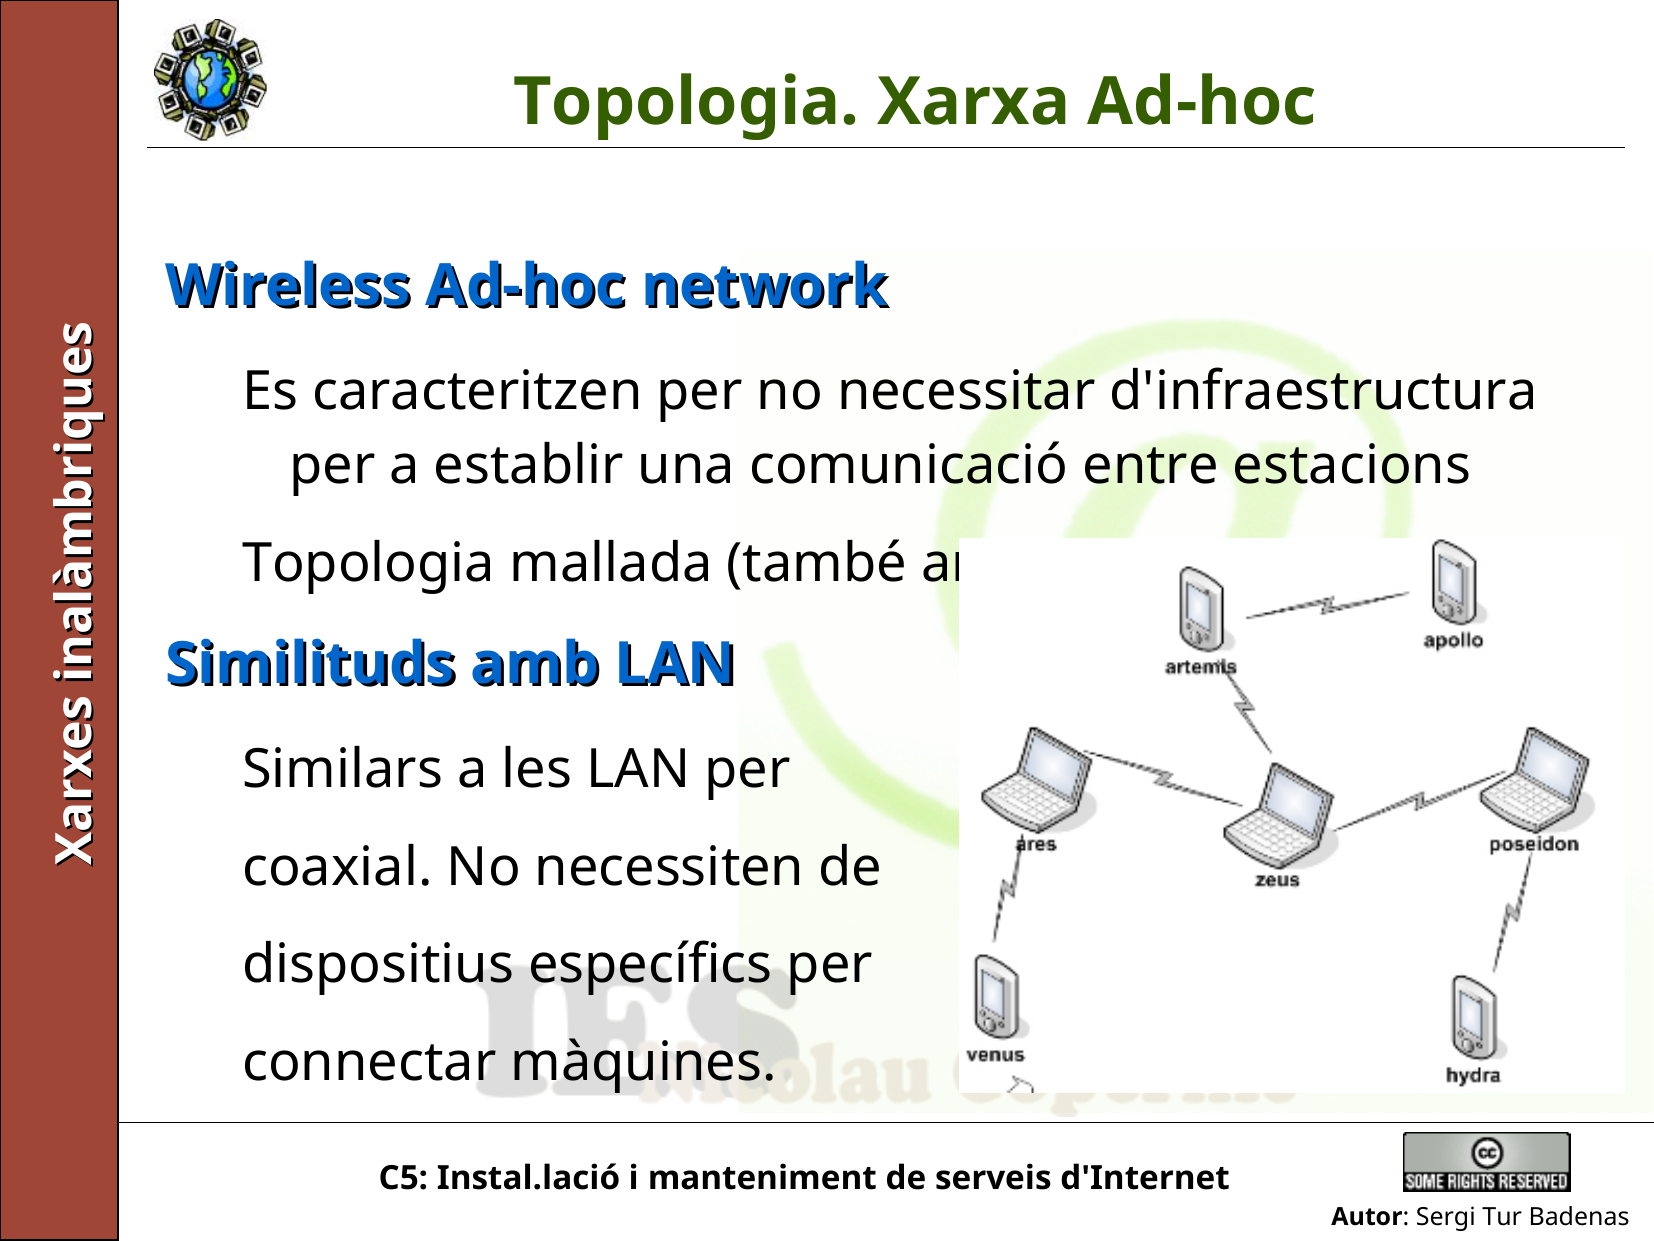

# Topologia. Xarxa Ad-hoc
Wireless Ad-hoc network
Es caracteritzen per no necessitar d'infraestructura per a establir una comunicació entre estacions
Topologia mallada (també anomenada mesh)
Similituds amb LAN
Similars a les LAN per
coaxial. No necessiten de
dispositius específics per
connectar màquines.